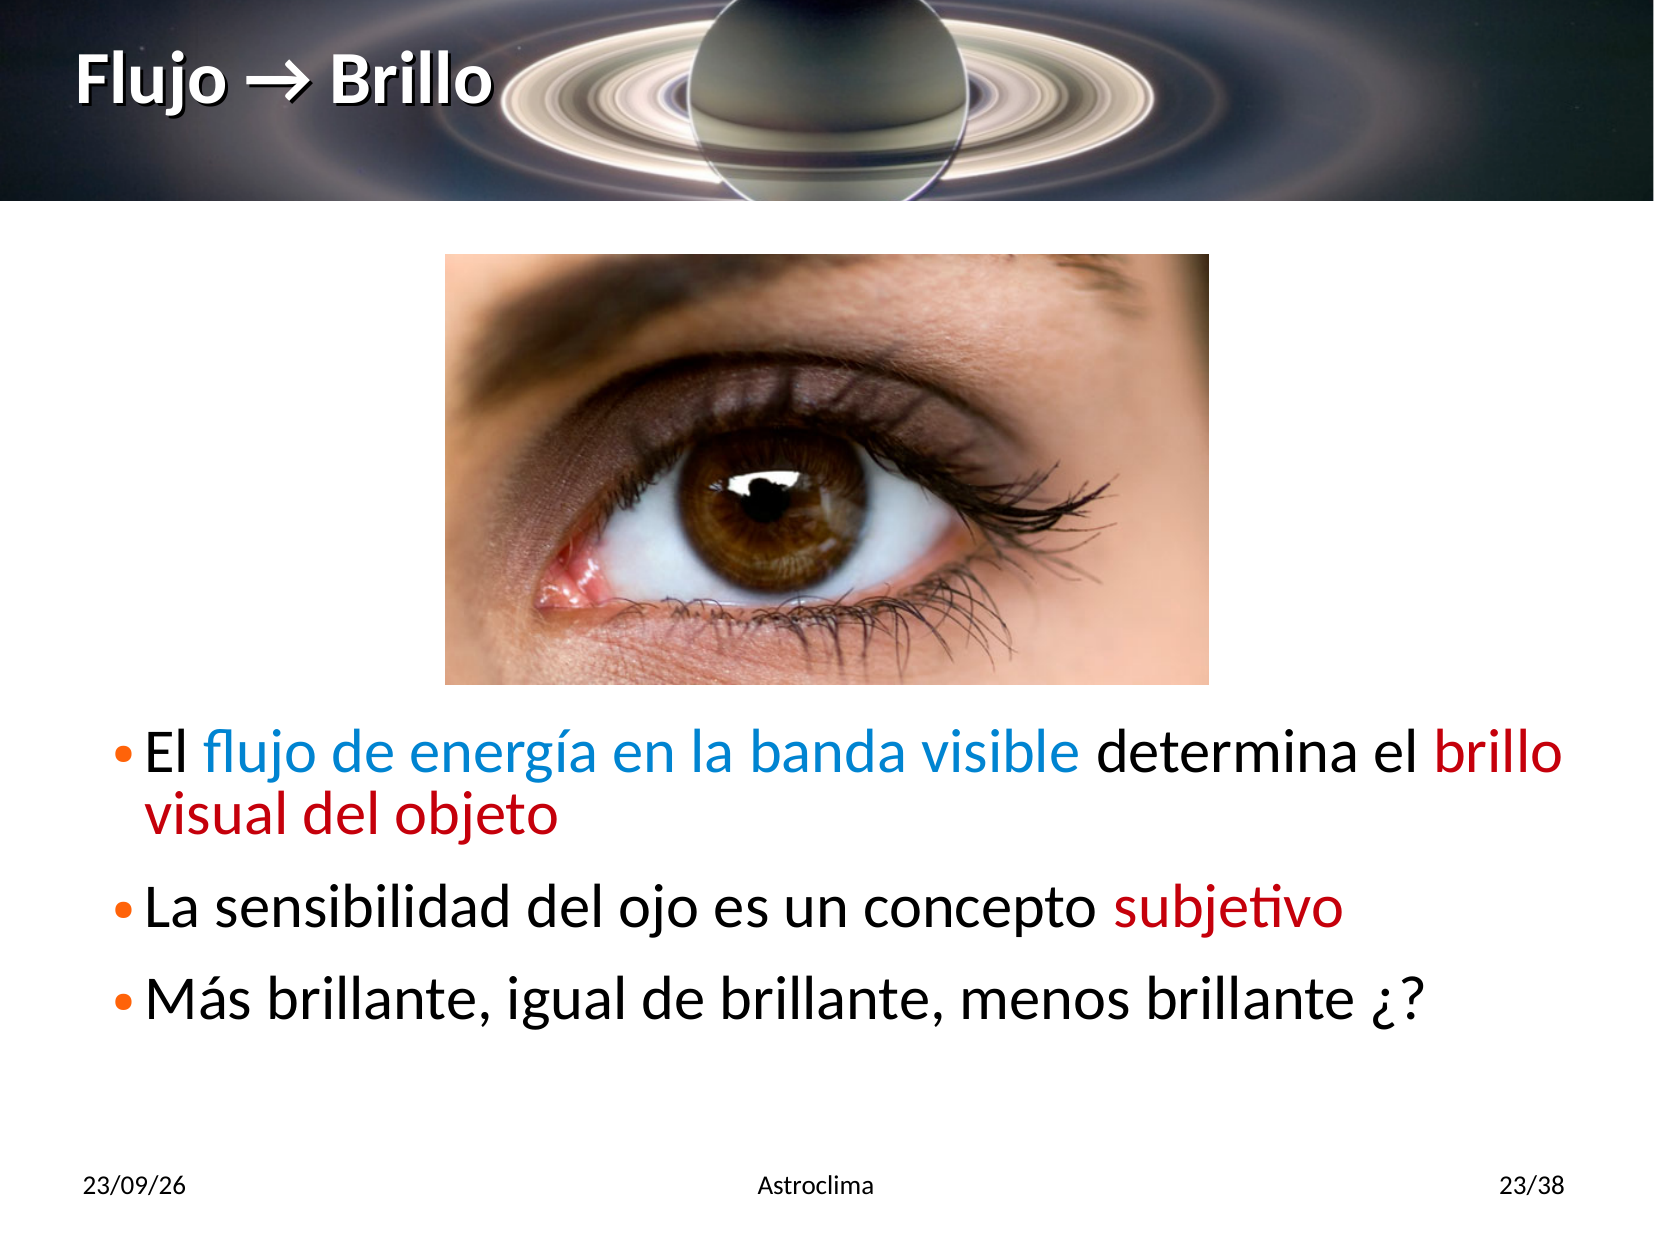

# Flujo → Brillo
El flujo de energía en la banda visible determina el brillo visual del objeto
La sensibilidad del ojo es un concepto subjetivo
Más brillante, igual de brillante, menos brillante ¿?
Astroclima
23